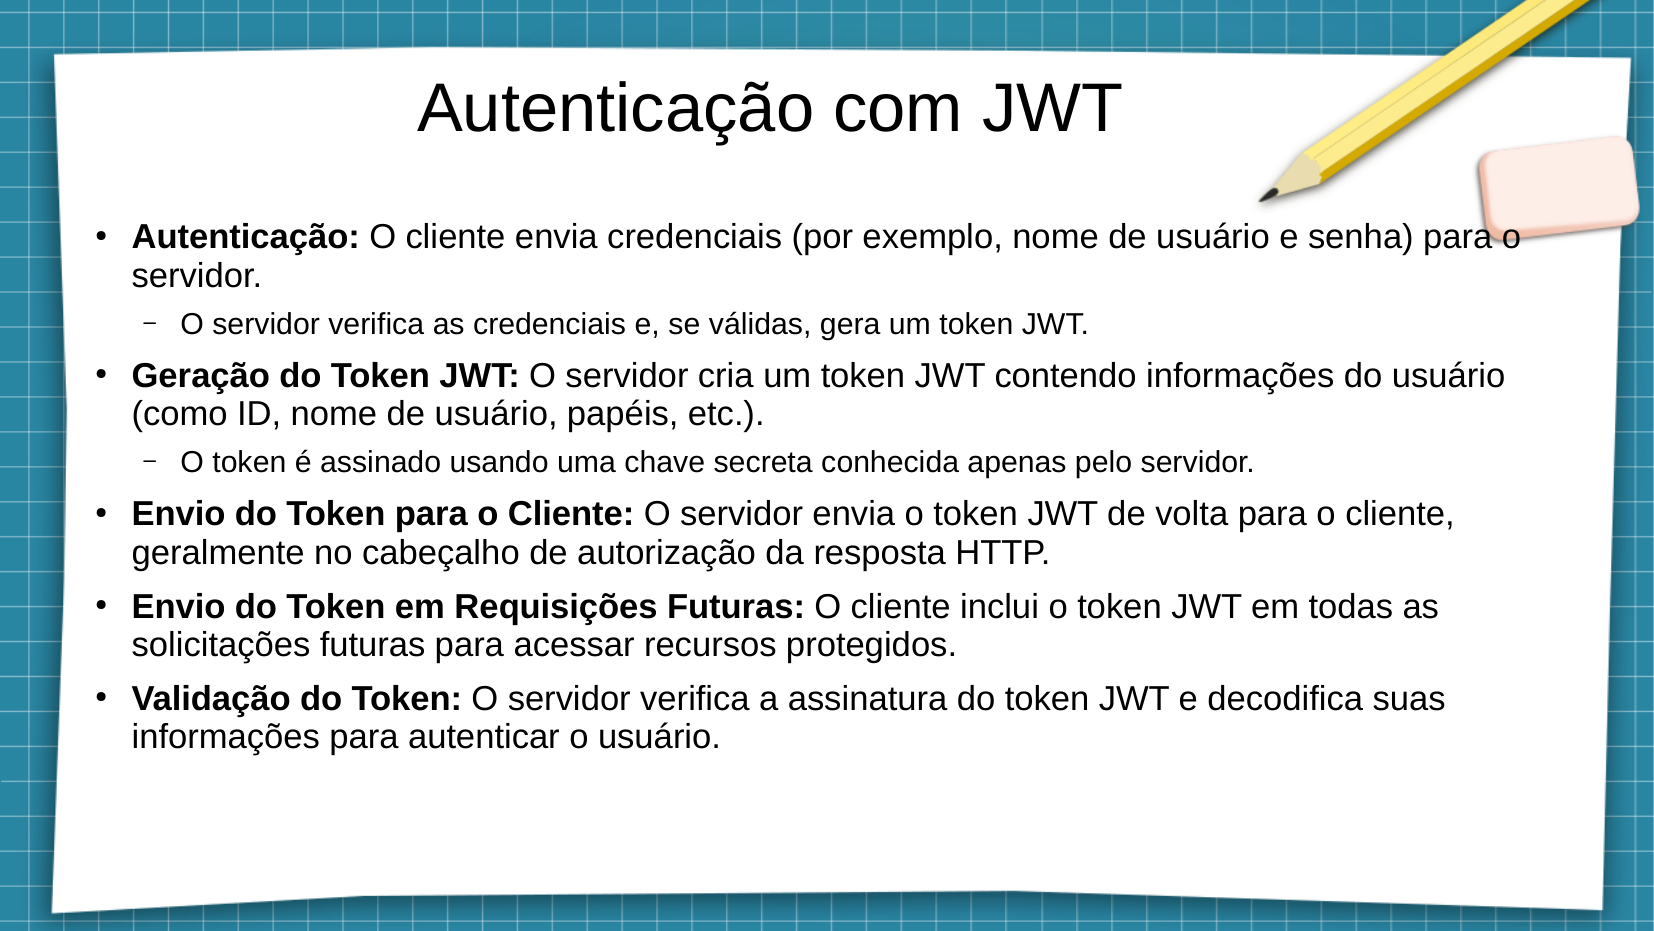

# Autenticação com JWT
Autenticação: O cliente envia credenciais (por exemplo, nome de usuário e senha) para o servidor.
O servidor verifica as credenciais e, se válidas, gera um token JWT.
Geração do Token JWT: O servidor cria um token JWT contendo informações do usuário (como ID, nome de usuário, papéis, etc.).
O token é assinado usando uma chave secreta conhecida apenas pelo servidor.
Envio do Token para o Cliente: O servidor envia o token JWT de volta para o cliente, geralmente no cabeçalho de autorização da resposta HTTP.
Envio do Token em Requisições Futuras: O cliente inclui o token JWT em todas as solicitações futuras para acessar recursos protegidos.
Validação do Token: O servidor verifica a assinatura do token JWT e decodifica suas informações para autenticar o usuário.